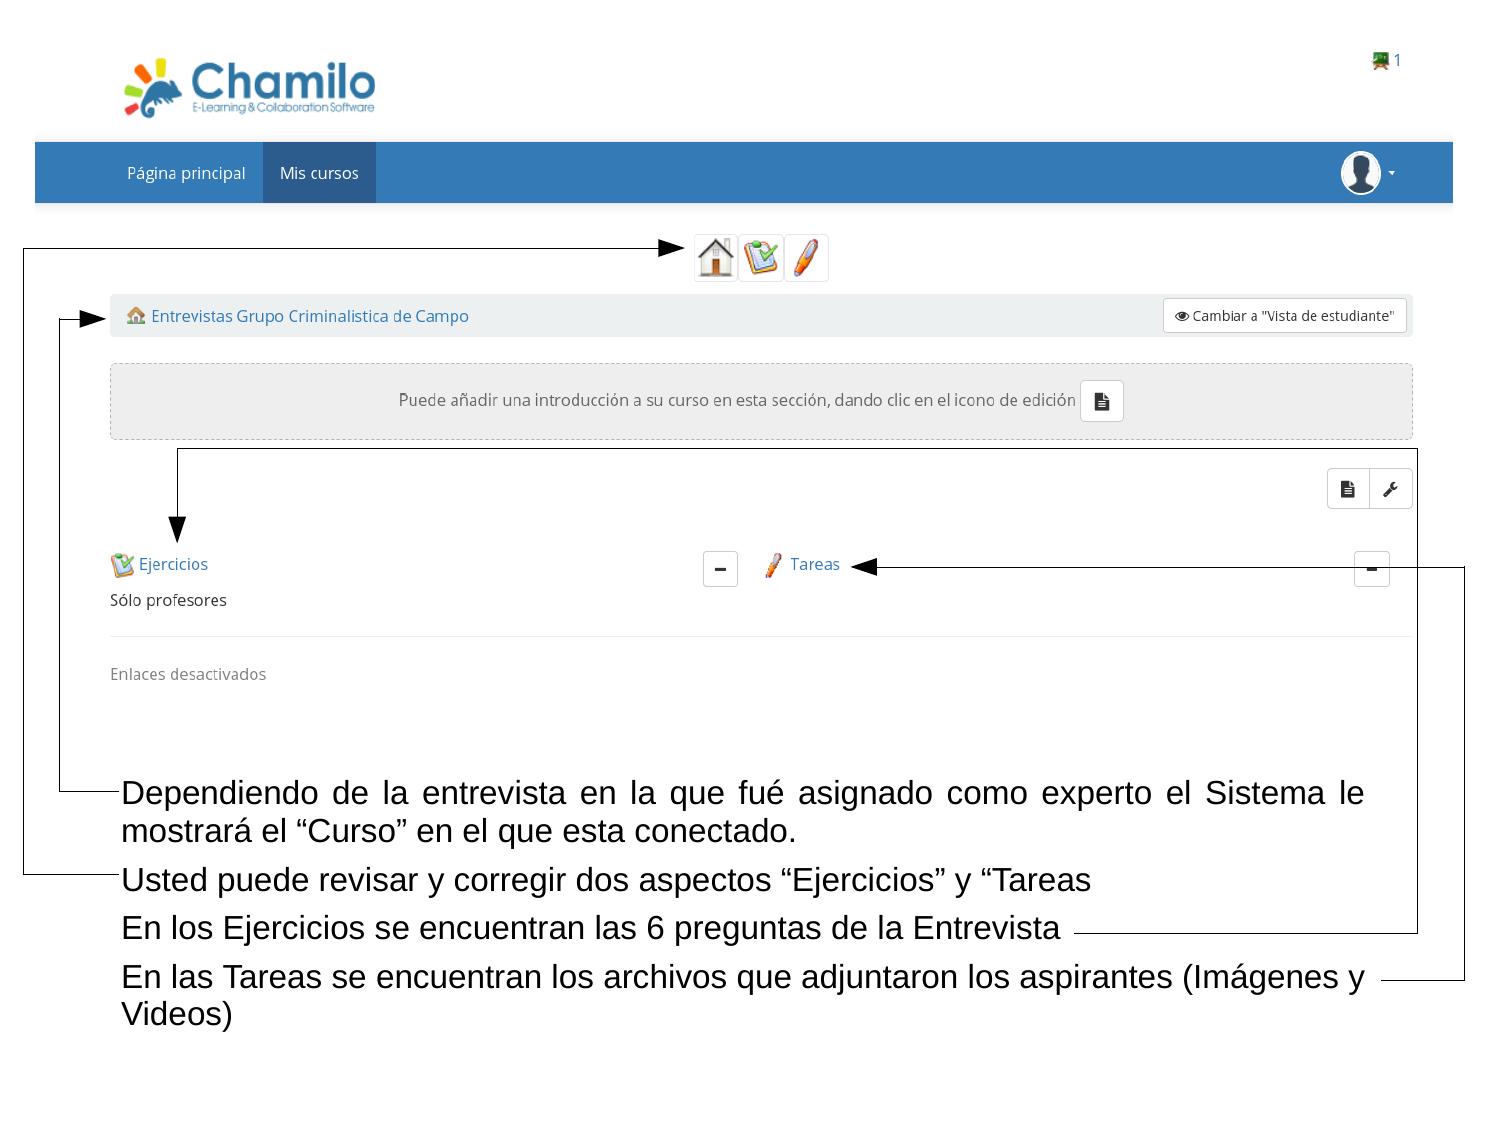

Dependiendo de la entrevista en la que fué asignado como experto el Sistema le mostrará el “Curso” en el que esta conectado.
Usted puede revisar y corregir dos aspectos “Ejercicios” y “Tareas
En los Ejercicios se encuentran las 6 preguntas de la Entrevista
En las Tareas se encuentran los archivos que adjuntaron los aspirantes (Imágenes y Videos)